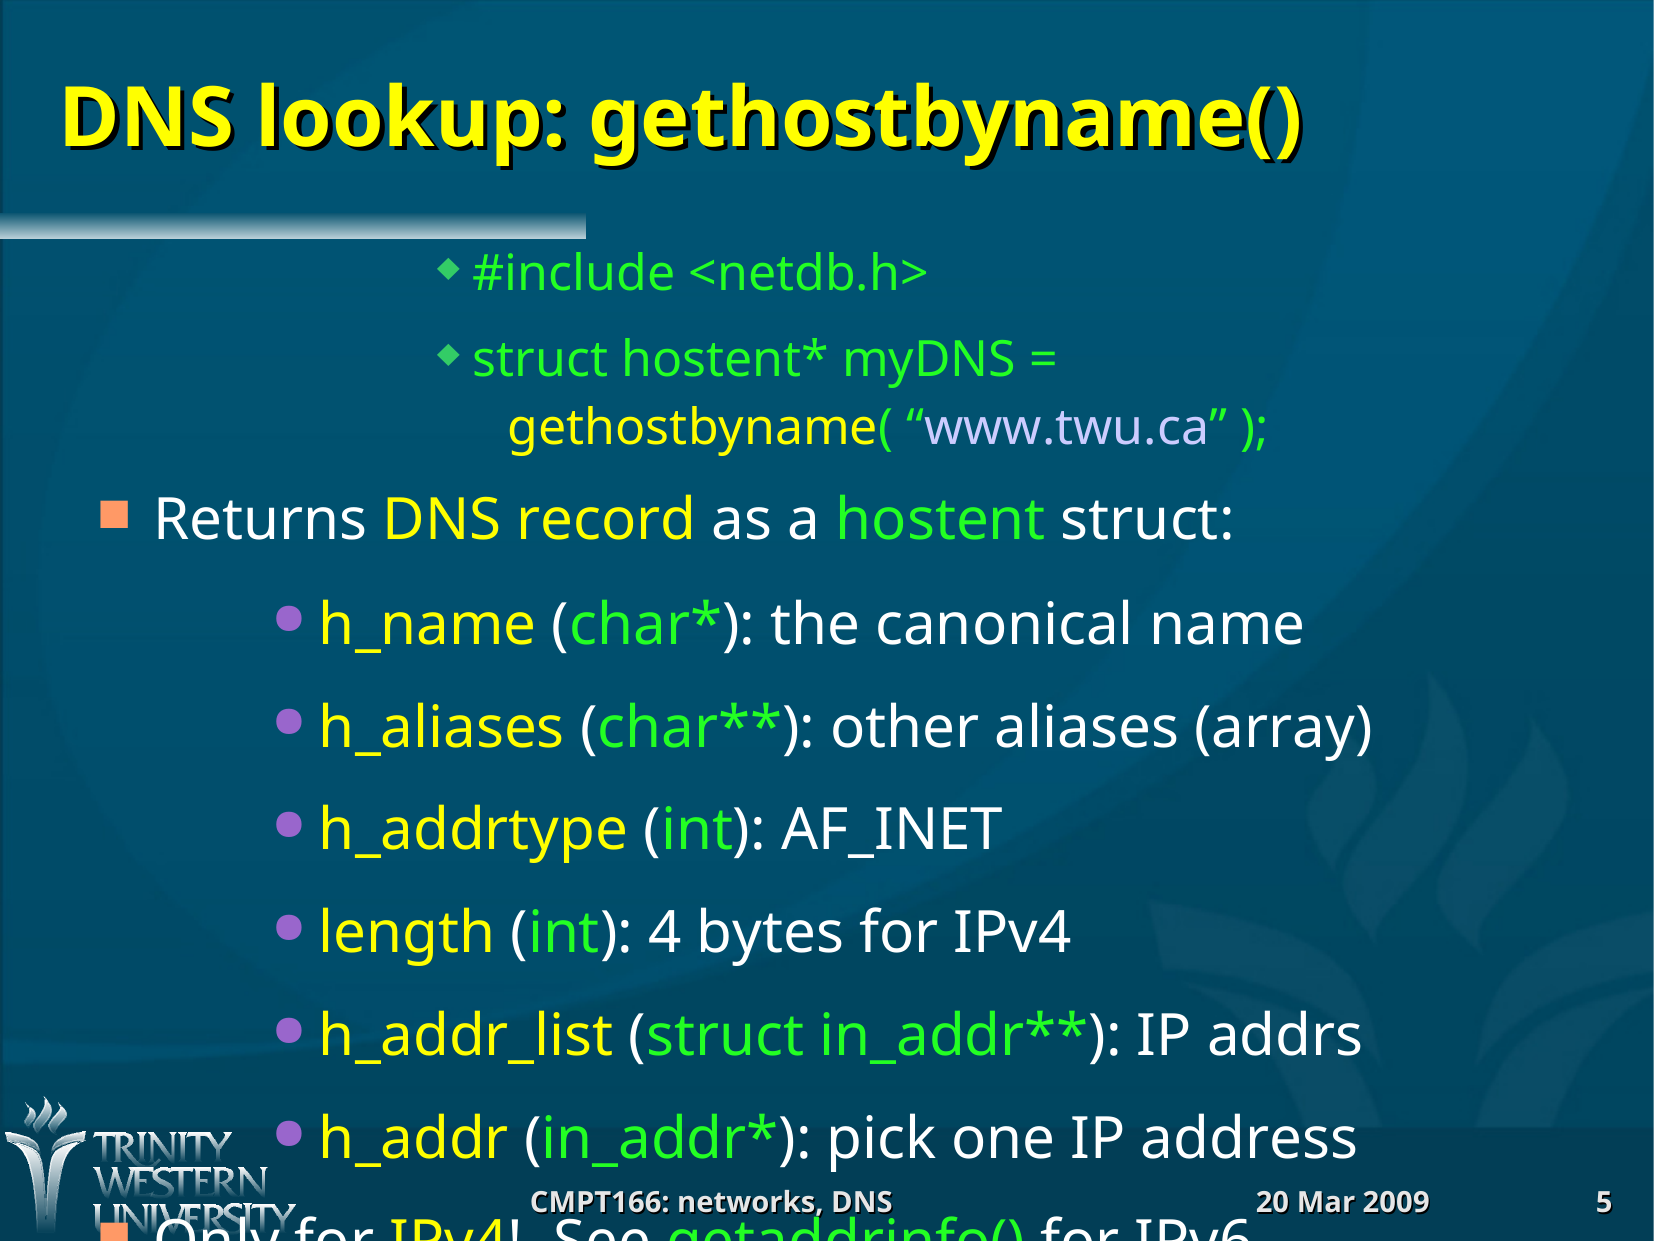

# DNS lookup: gethostbyname()
#include <netdb.h>
struct hostent* myDNS =
gethostbyname( “www.twu.ca” );
Returns DNS record as a hostent struct:
h_name (char*): the canonical name
h_aliases (char**): other aliases (array)
h_addrtype (int): AF_INET
length (int): 4 bytes for IPv4
h_addr_list (struct in_addr**): IP addrs
h_addr (in_addr*): pick one IP address
Only for IPv4! See getaddrinfo() for IPv6
CMPT166: networks, DNS
20 Mar 2009
5